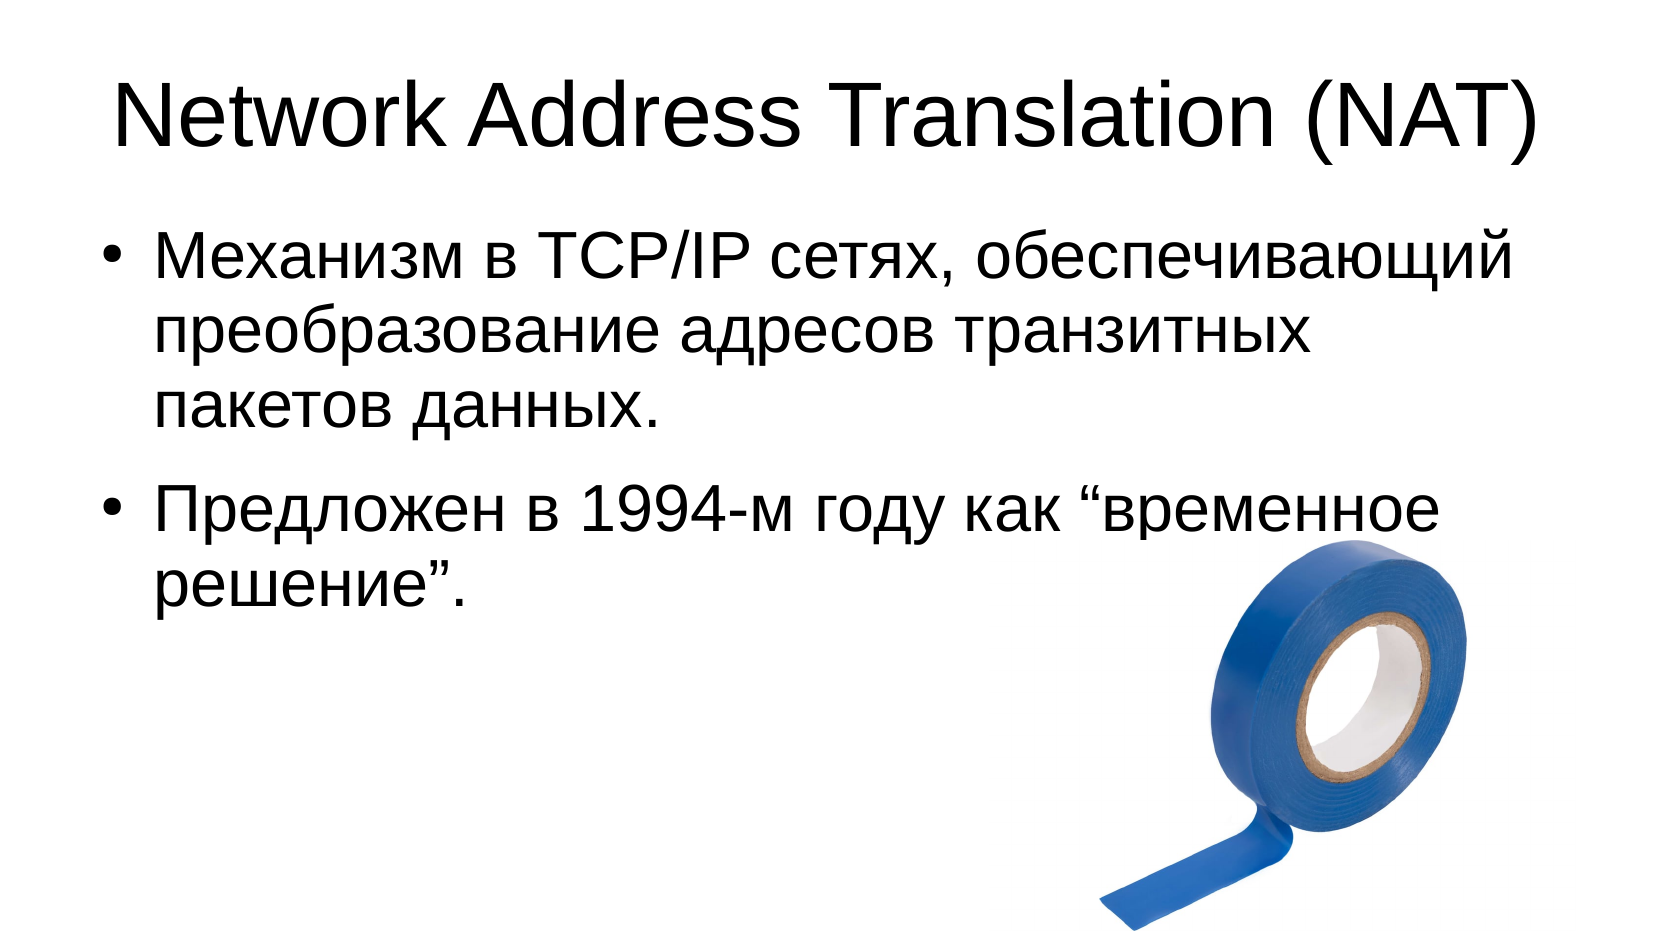

# Network Address Translation (NAT)
Механизм в TCP/IP сетях, обеспечивающий преобразование адресов транзитных пакетов данных.
Предложен в 1994-м году как “временное решение”.